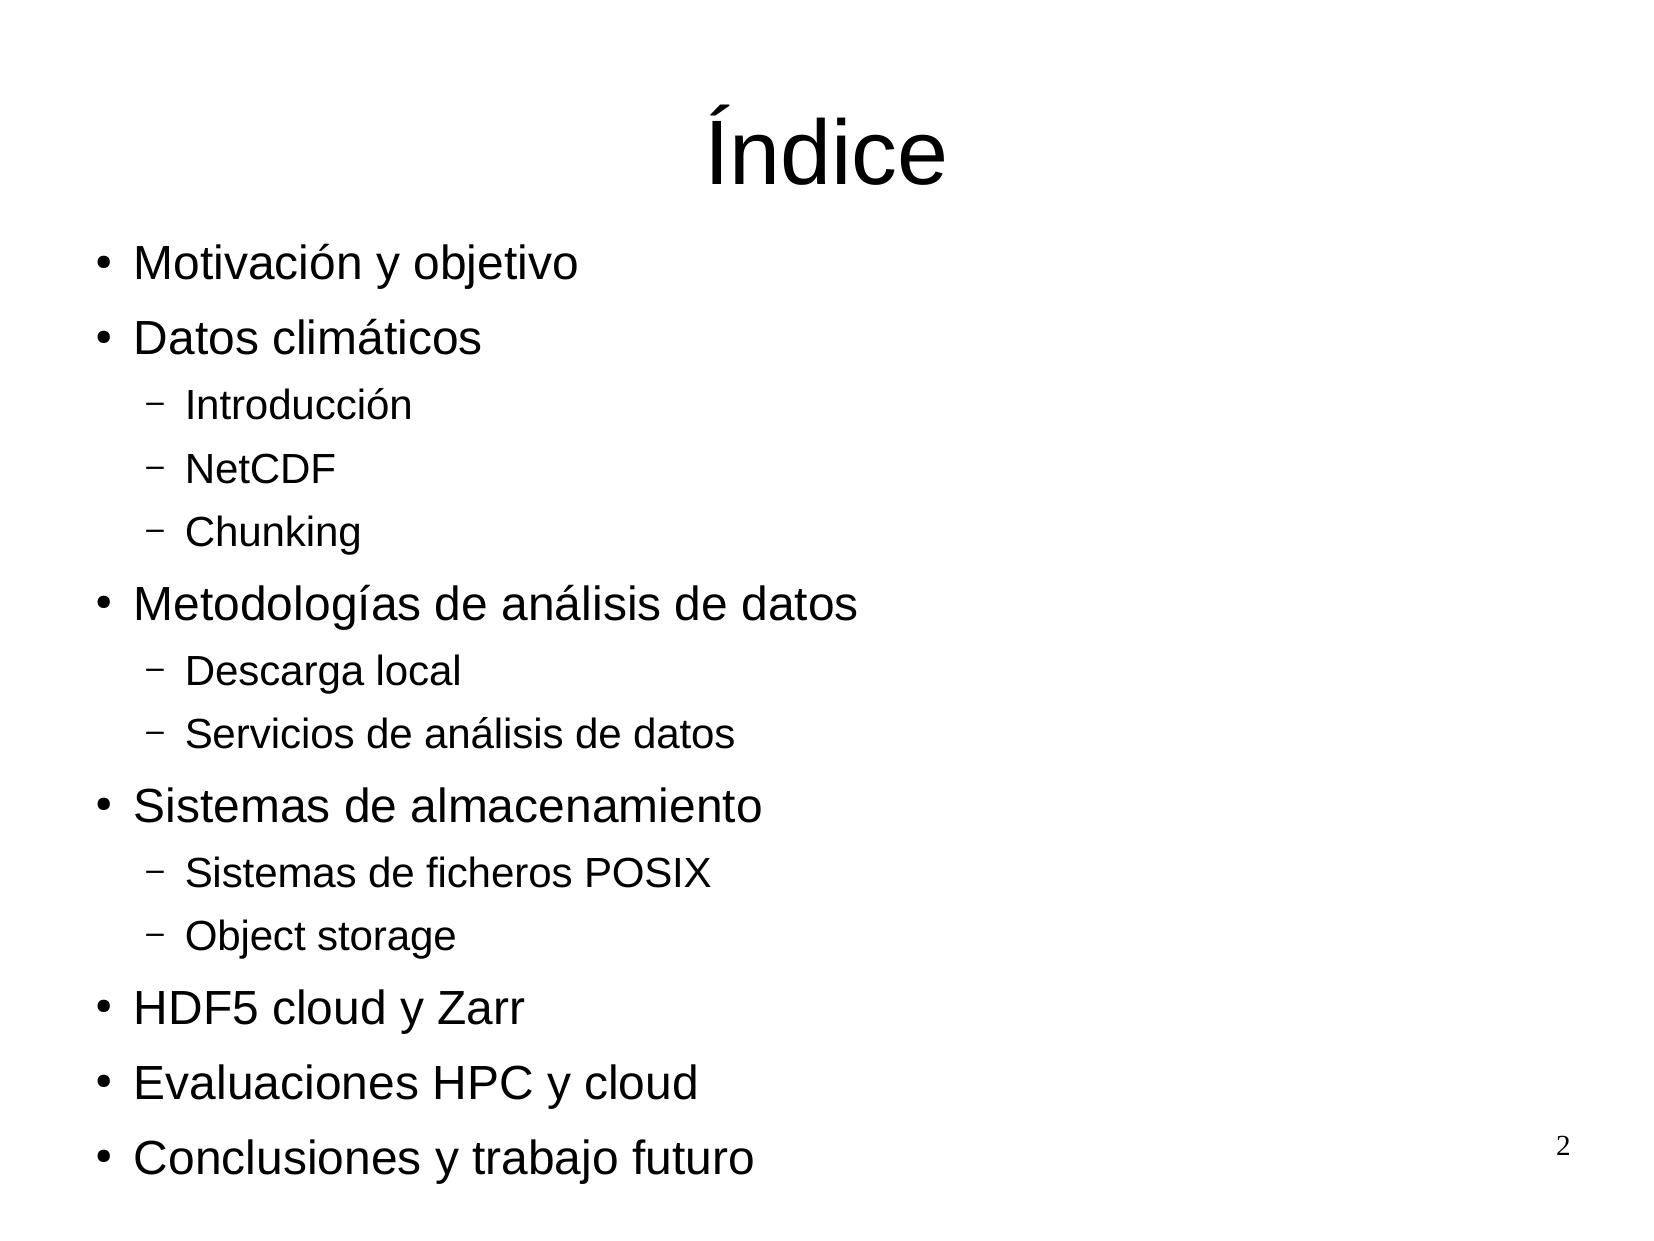

# Índice
Motivación y objetivo
Datos climáticos
Introducción
NetCDF
Chunking
Metodologías de análisis de datos
Descarga local
Servicios de análisis de datos
Sistemas de almacenamiento
Sistemas de ficheros POSIX
Object storage
HDF5 cloud y Zarr
Evaluaciones HPC y cloud
Conclusiones y trabajo futuro
2